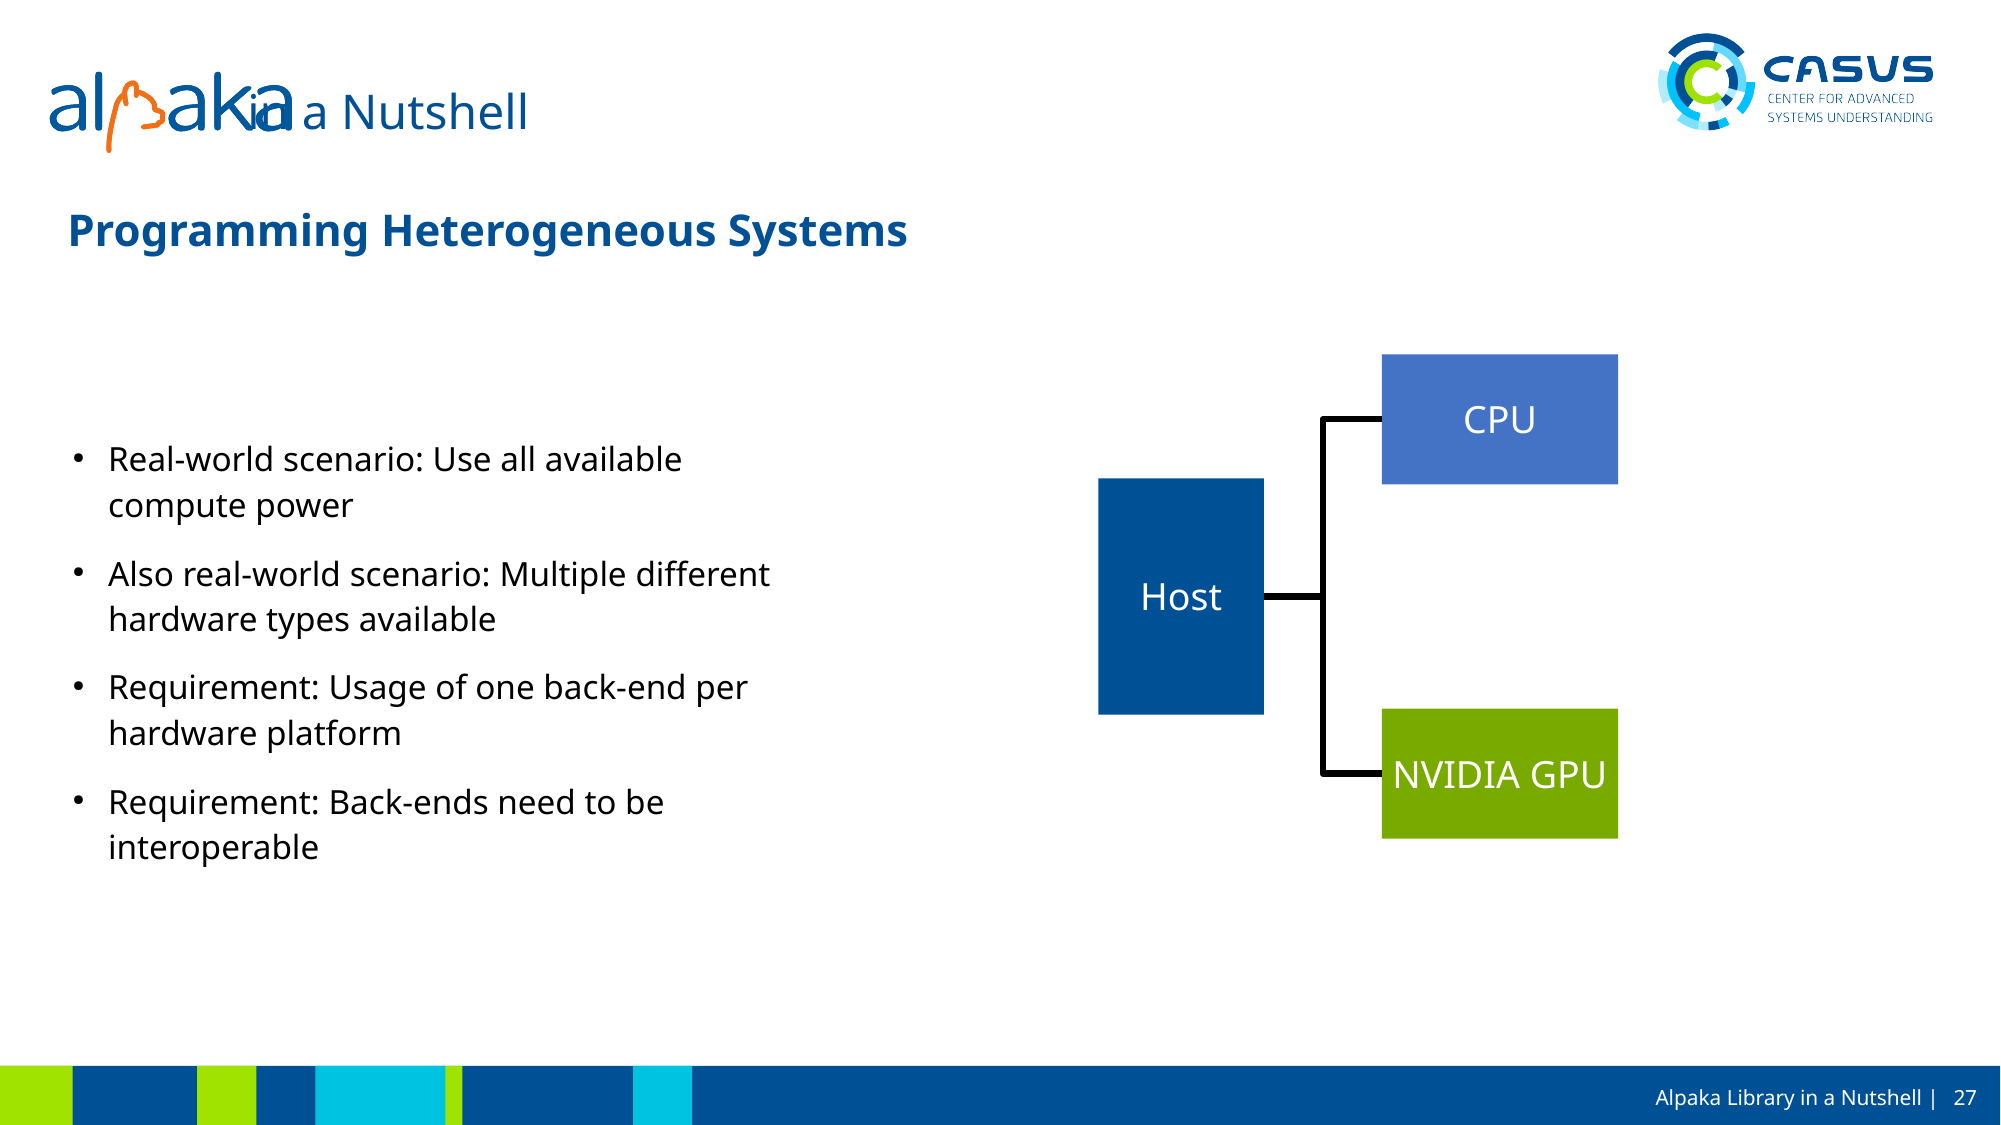

#
 in a Nutshell
 Programming Heterogeneous Systems
Real-world scenario: Use all available compute power
Also real-world scenario: Multiple different hardware types available
Requirement: Usage of one back-end per hardware platform
Requirement: Back-ends need to be interoperable
CPU
Host
NVIDIA GPU
Alpaka Library in a Nutshell
27